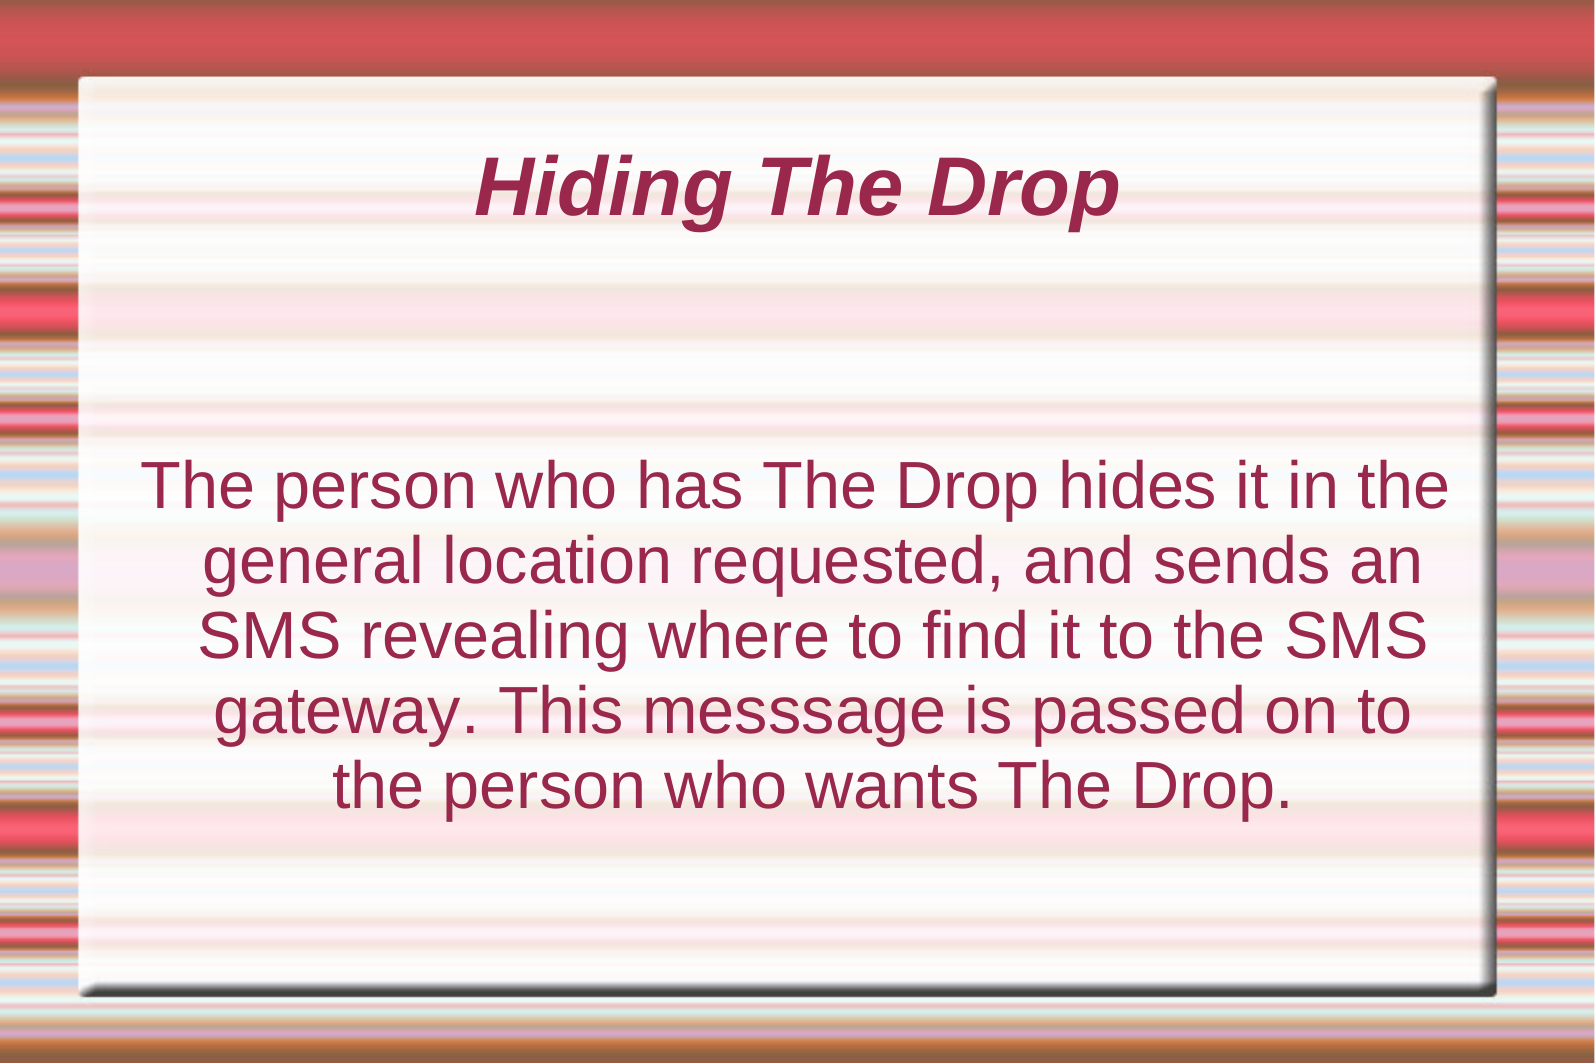

# Hiding The Drop
The person who has The Drop hides it in the general location requested, and sends an SMS revealing where to find it to the SMS gateway. This messsage is passed on to the person who wants The Drop.